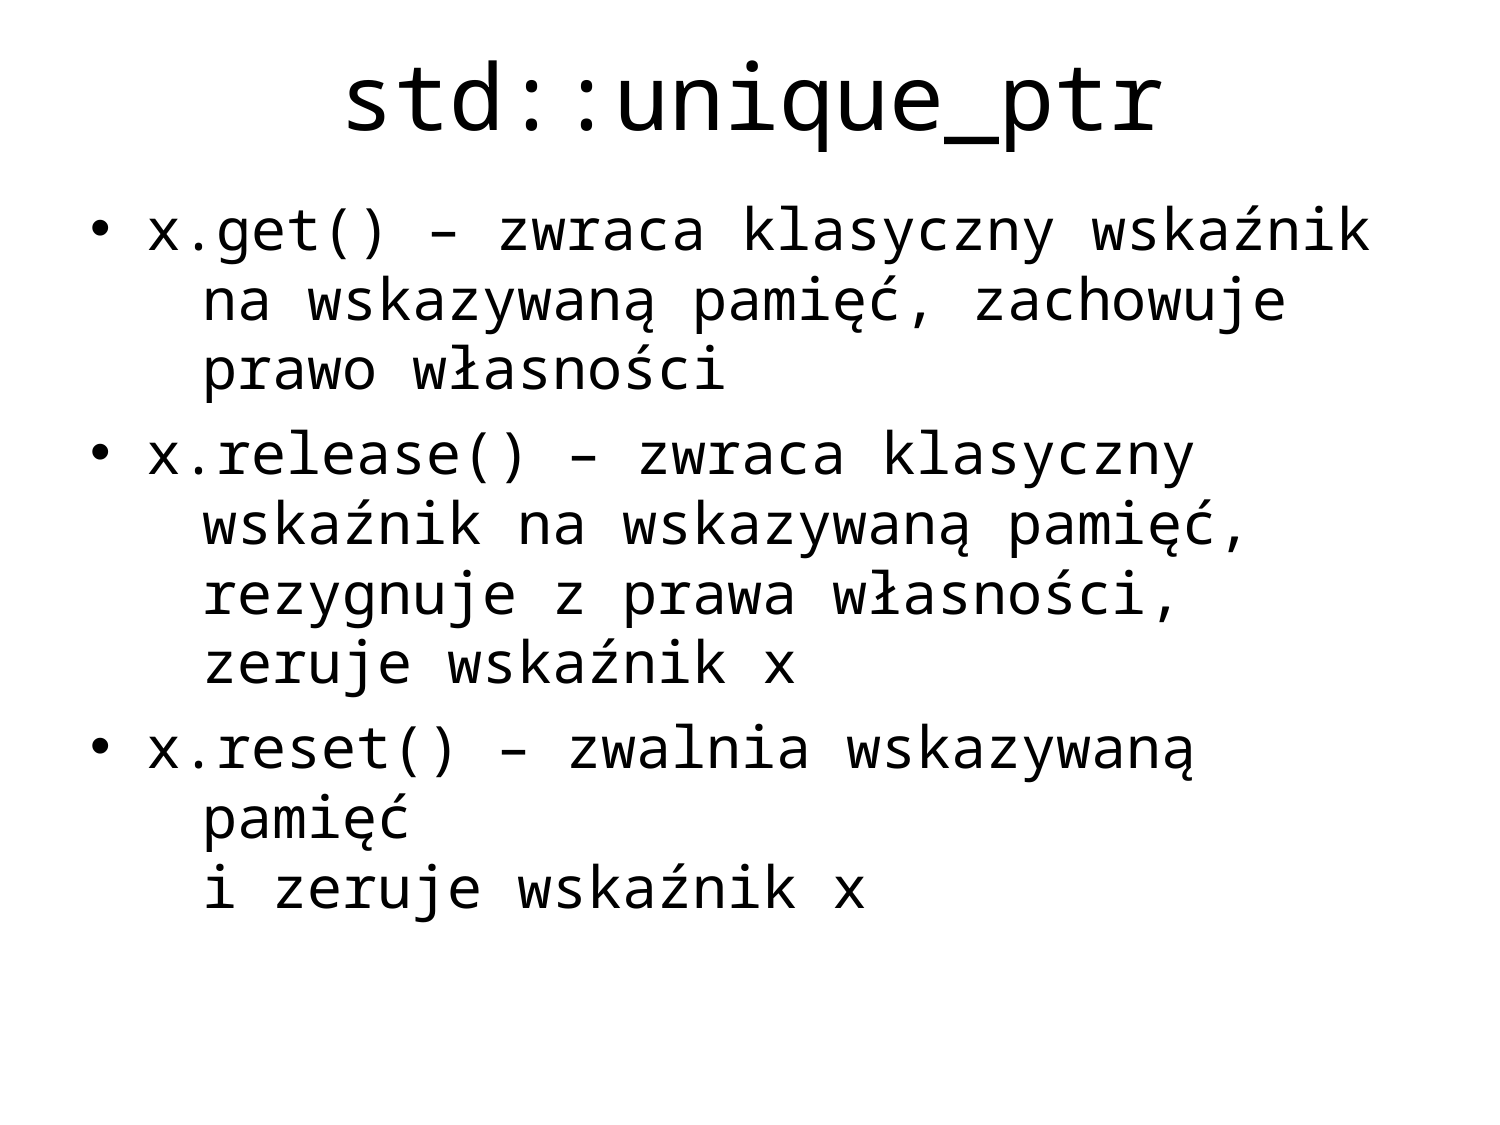

# std::unique_ptr
x.get() – zwraca klasyczny wskaźnik na wskazywaną pamięć, zachowuje prawo własności
x.release() – zwraca klasyczny wskaźnik na wskazywaną pamięć, rezygnuje z prawa własności, zeruje wskaźnik x
x.reset() – zwalnia wskazywaną pamięć
i zeruje wskaźnik x